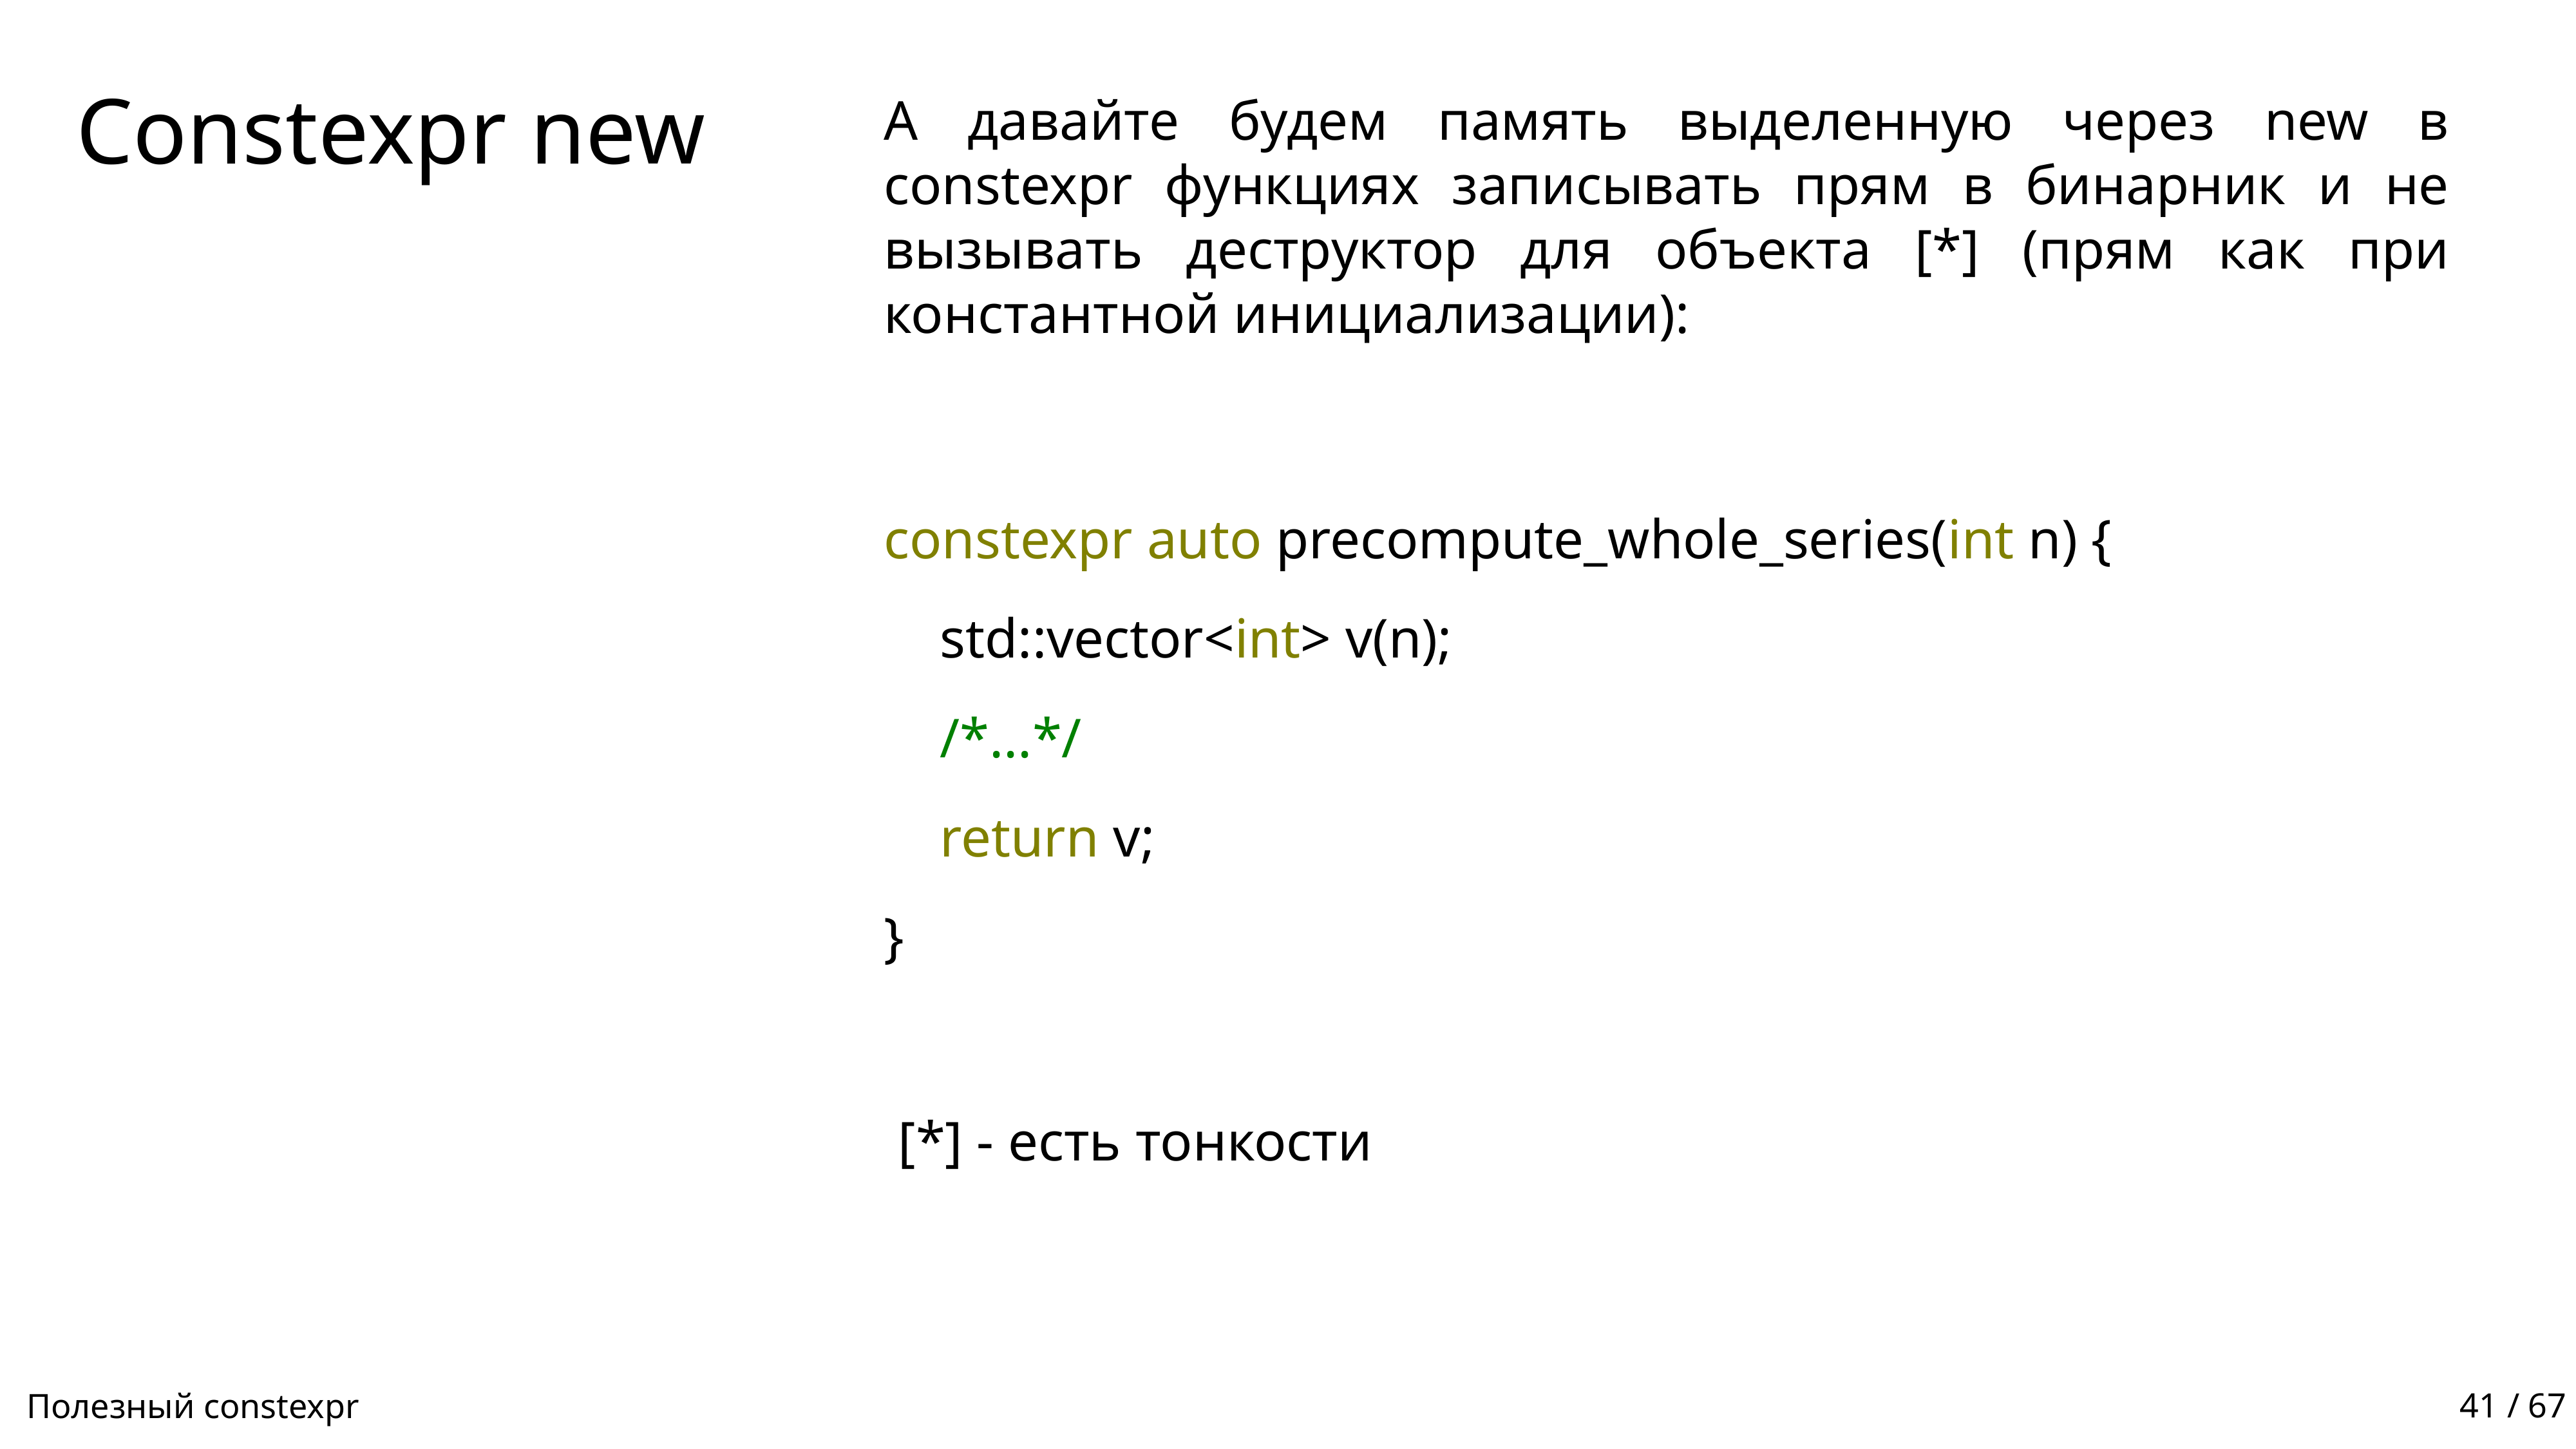

# Constexpr new
А давайте будем память выделенную через new в constexpr функциях записывать прям в бинарник и не вызывать деструктор для объекта [*] (прям как при константной инициализации):
constexpr auto precompute_whole_series(int n) {
 std::vector<int> v(n);
 /*...*/
 return v;
}
 [*] - есть тонкости
Полезный constexpr